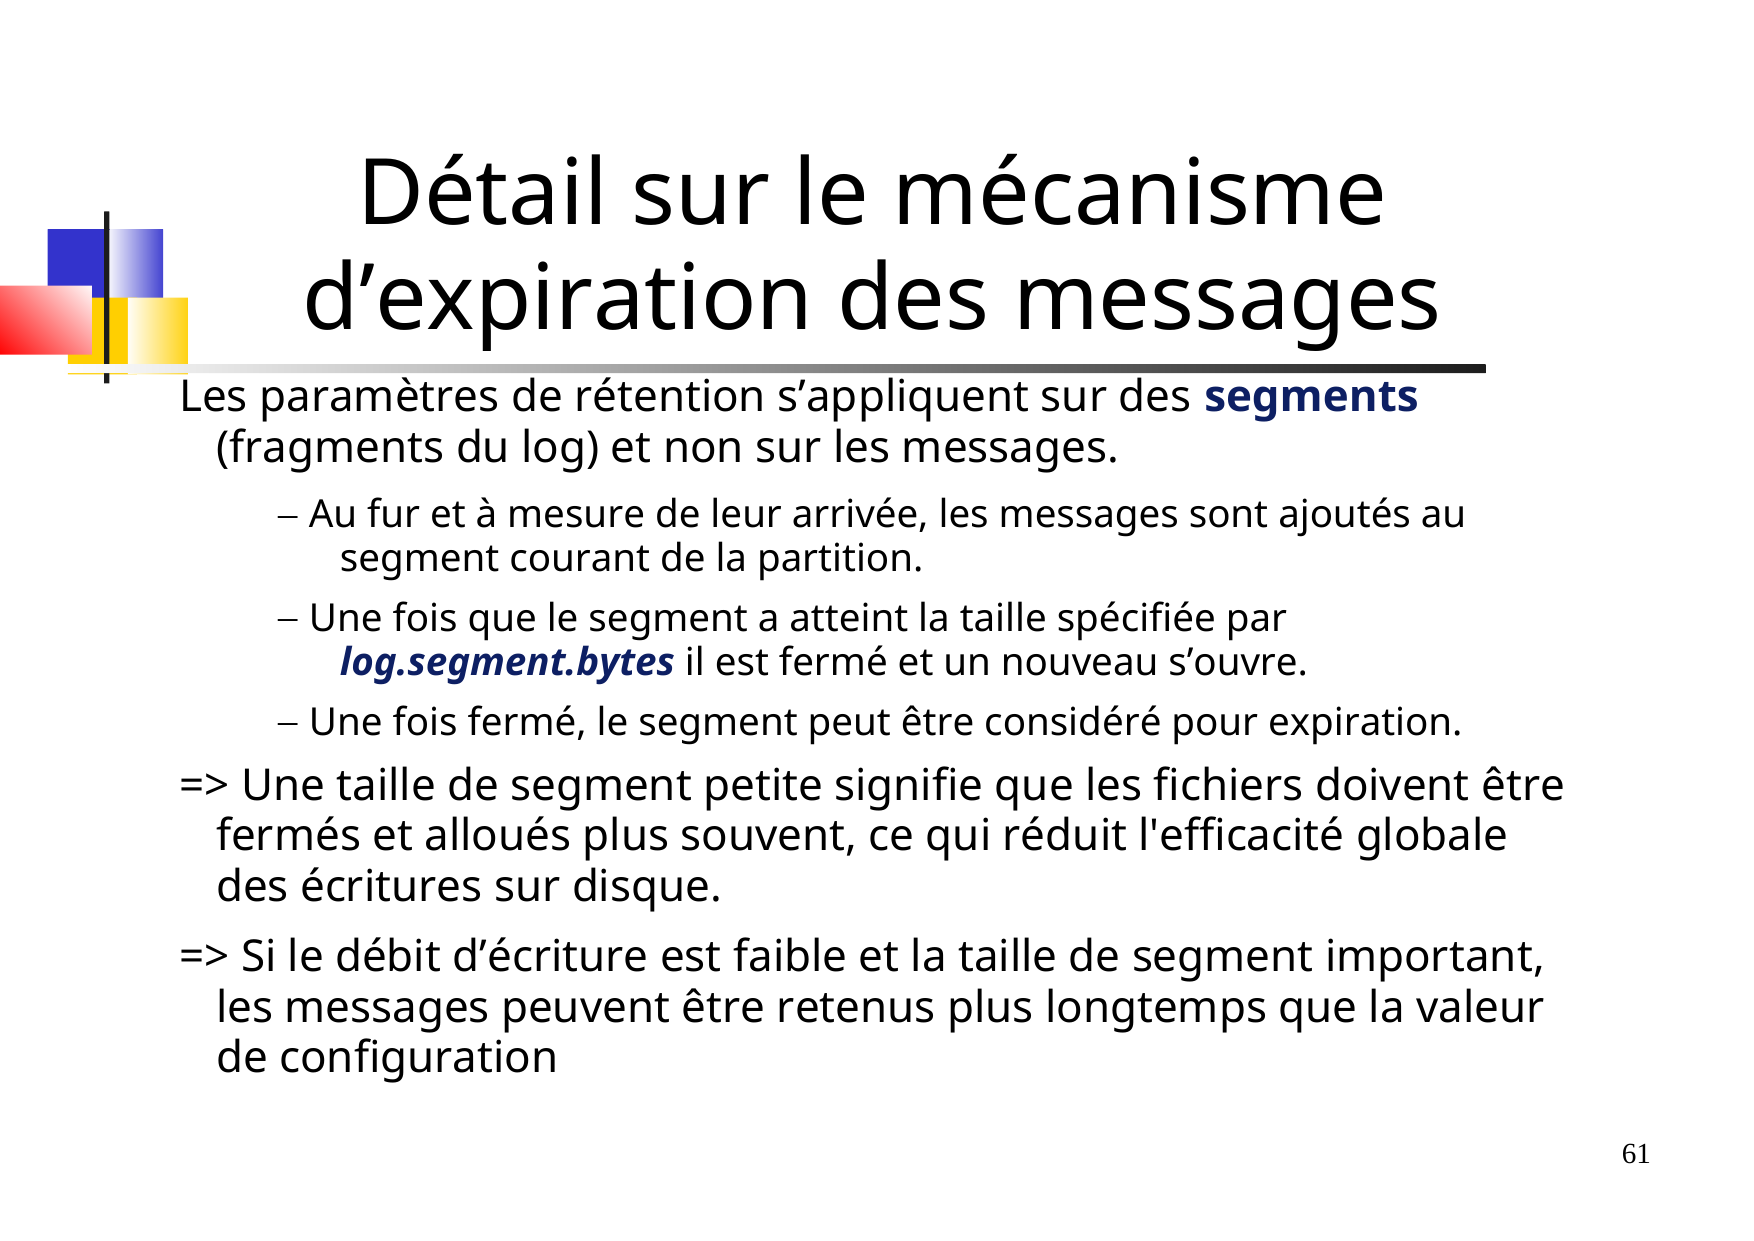

# Détail sur le mécanisme d’expiration des messages
Les paramètres de rétention s’appliquent sur des segments (fragments du log) et non sur les messages.
Au fur et à mesure de leur arrivée, les messages sont ajoutés au segment courant de la partition.
Une fois que le segment a atteint la taille spécifiée par log.segment.bytes il est fermé et un nouveau s’ouvre.
Une fois fermé, le segment peut être considéré pour expiration.
=> Une taille de segment petite signifie que les fichiers doivent être fermés et alloués plus souvent, ce qui réduit l'efficacité globale des écritures sur disque.
=> Si le débit d’écriture est faible et la taille de segment important, les messages peuvent être retenus plus longtemps que la valeur de configuration